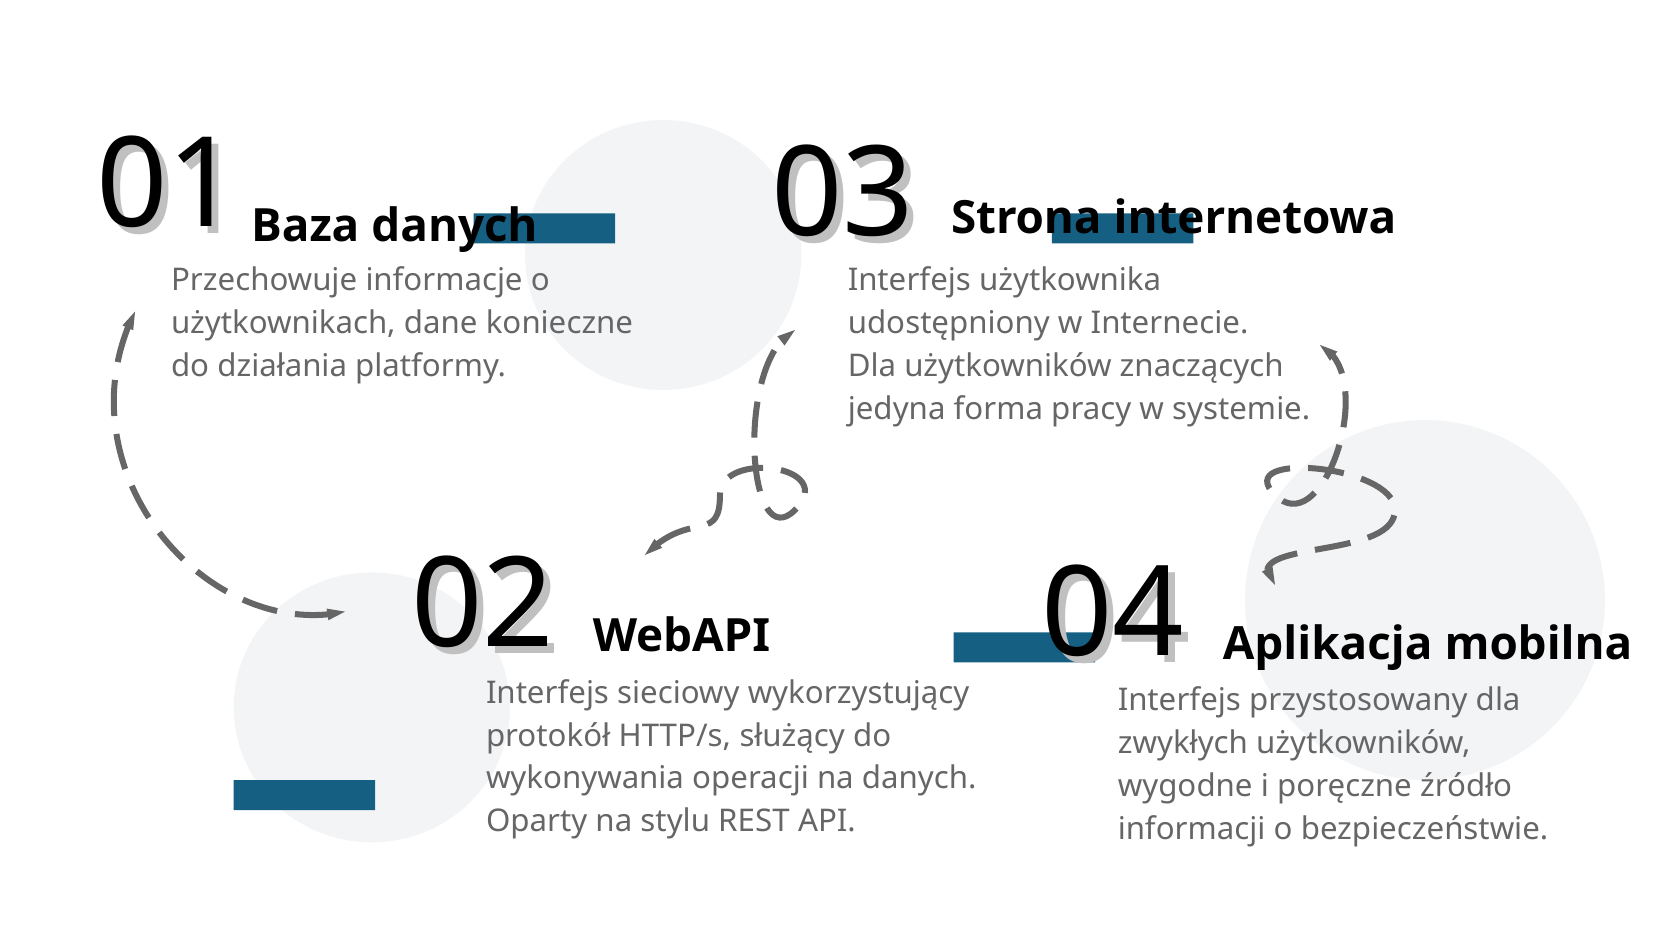

01
03
Strona internetowa
Baza danych
Przechowuje informacje o użytkownikach, dane konieczne do działania platformy.
Interfejs użytkownika udostępniony w Internecie.
Dla użytkowników znaczących jedyna forma pracy w systemie.
02
04
WebAPI
Aplikacja mobilna
Interfejs sieciowy wykorzystujący protokół HTTP/s, służący do wykonywania operacji na danych. Oparty na stylu REST API.
Interfejs przystosowany dla zwykłych użytkowników, wygodne i poręczne źródło informacji o bezpieczeństwie.